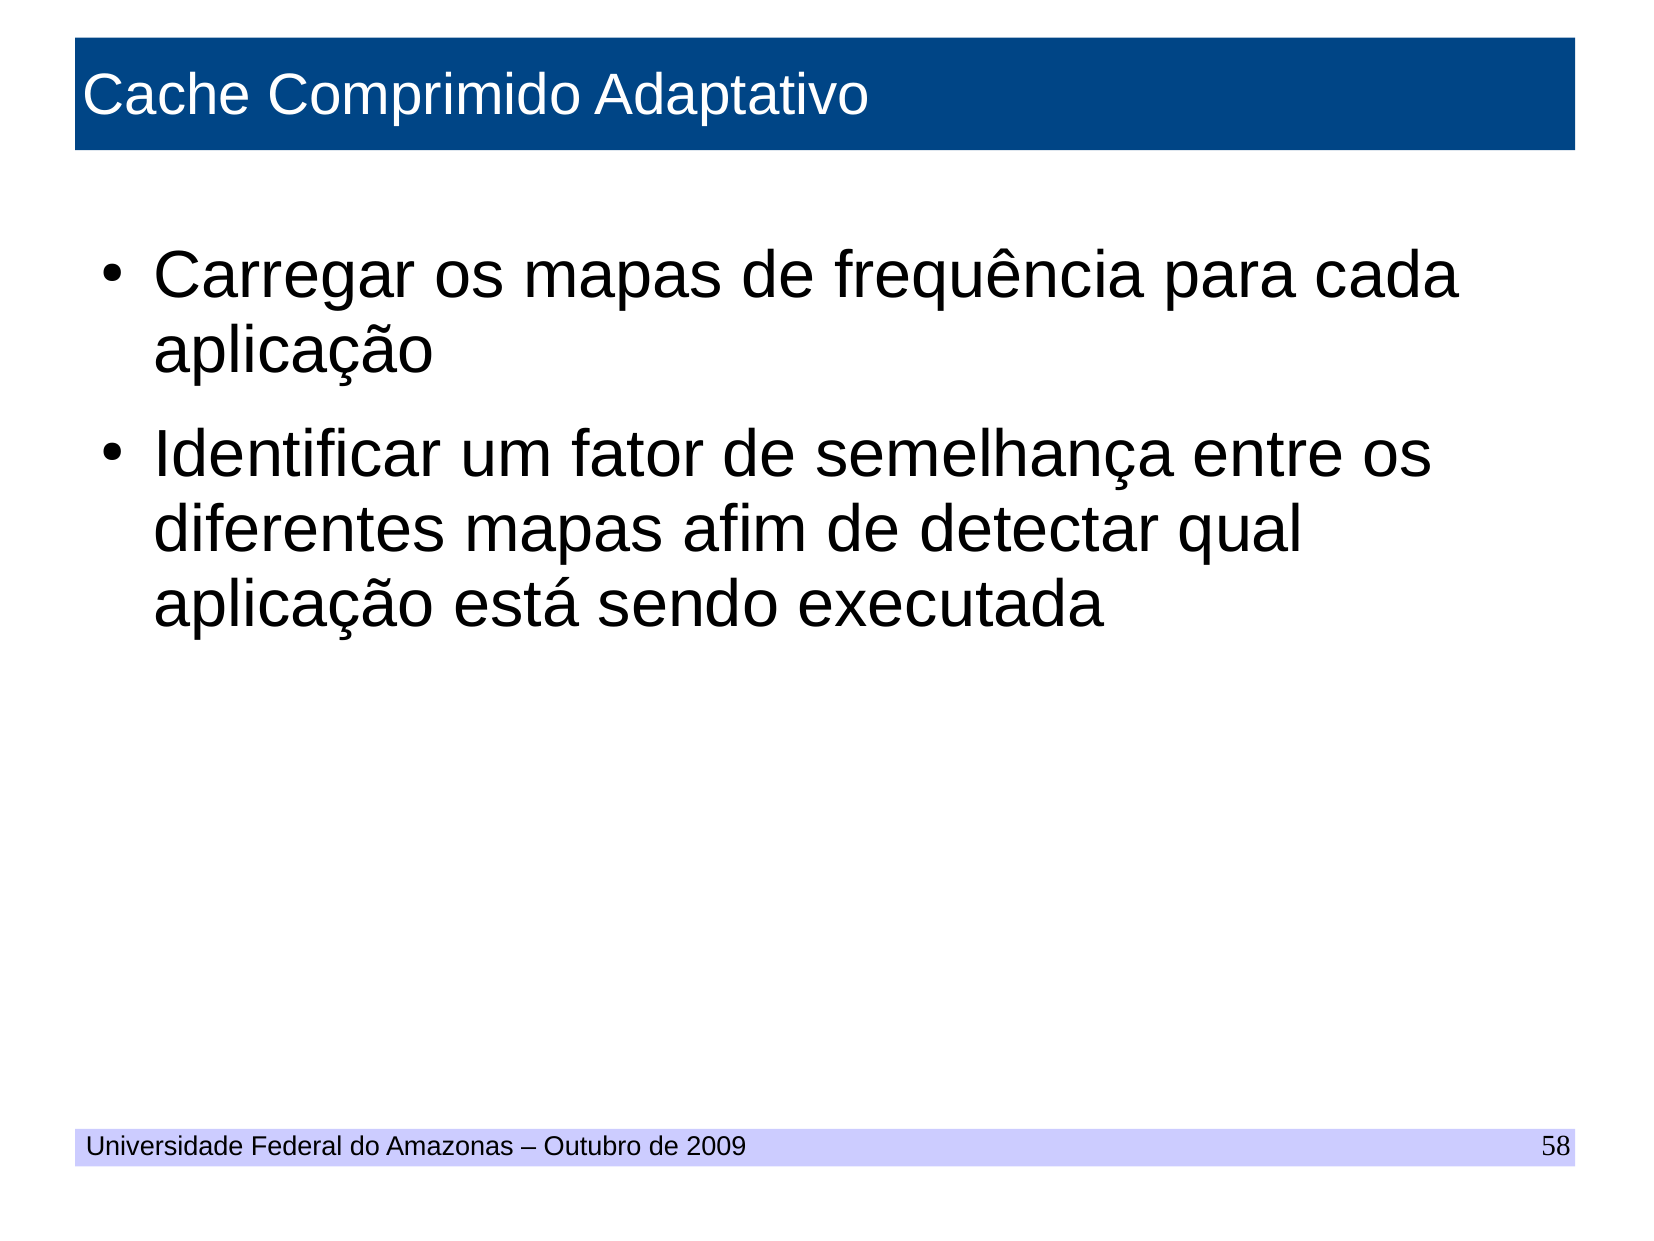

# Cache Comprimido Adaptativo
Carregar os mapas de frequência para cada aplicação
Identificar um fator de semelhança entre os diferentes mapas afim de detectar qual aplicação está sendo executada
58